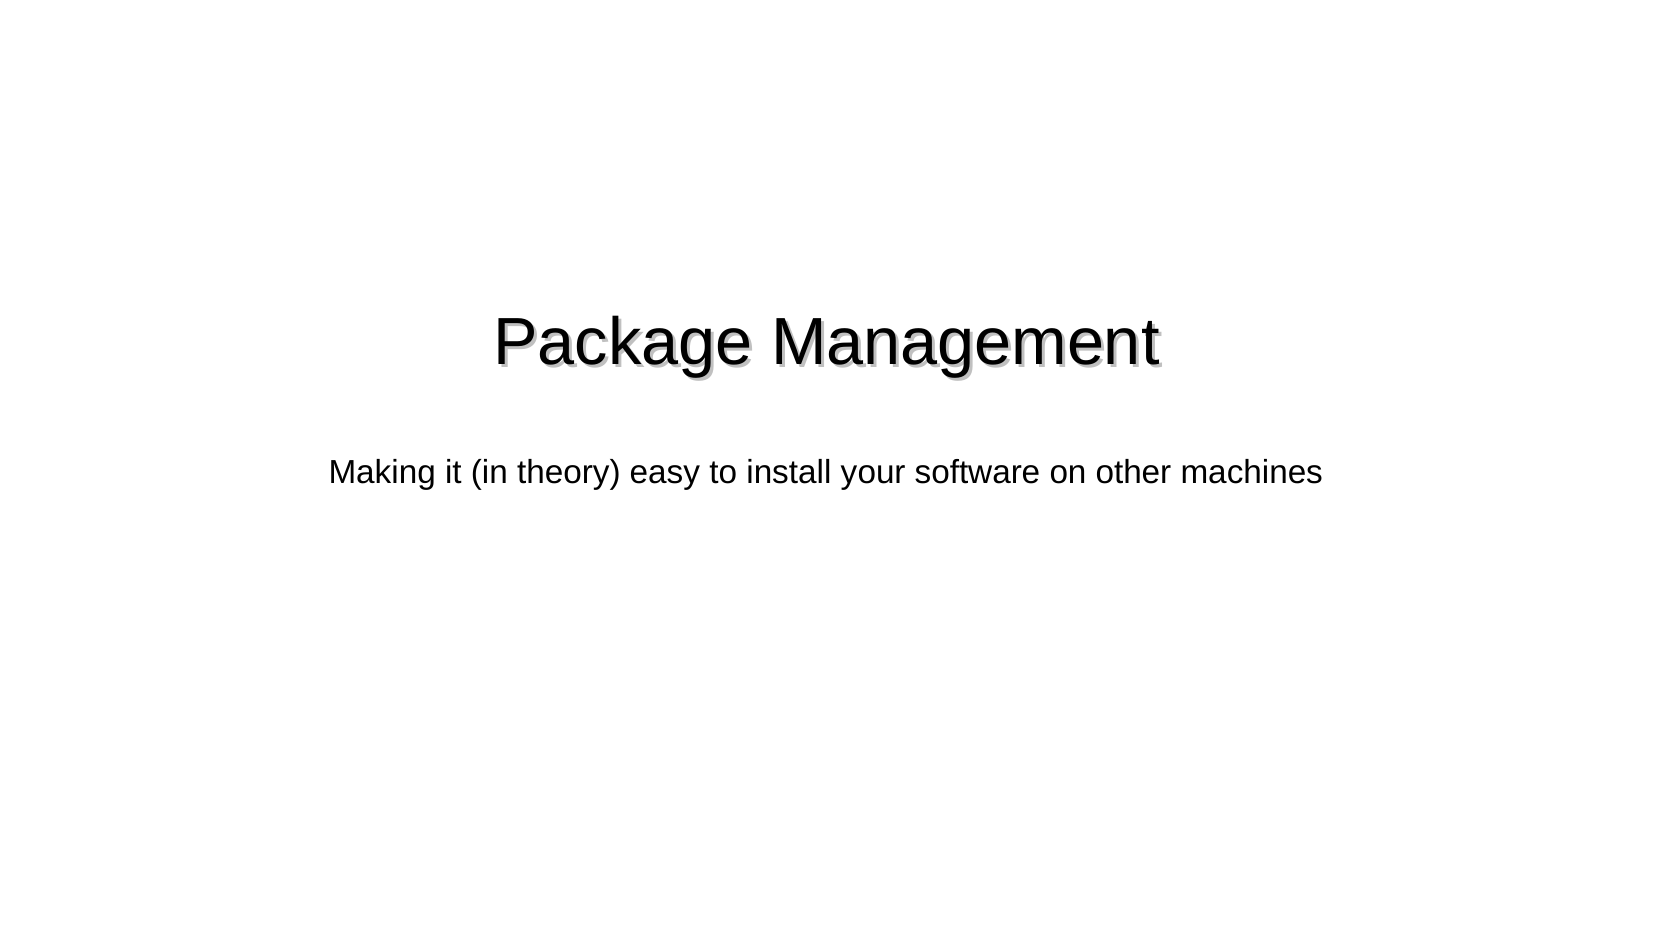

# Package Management
Making it (in theory) easy to install your software on other machines